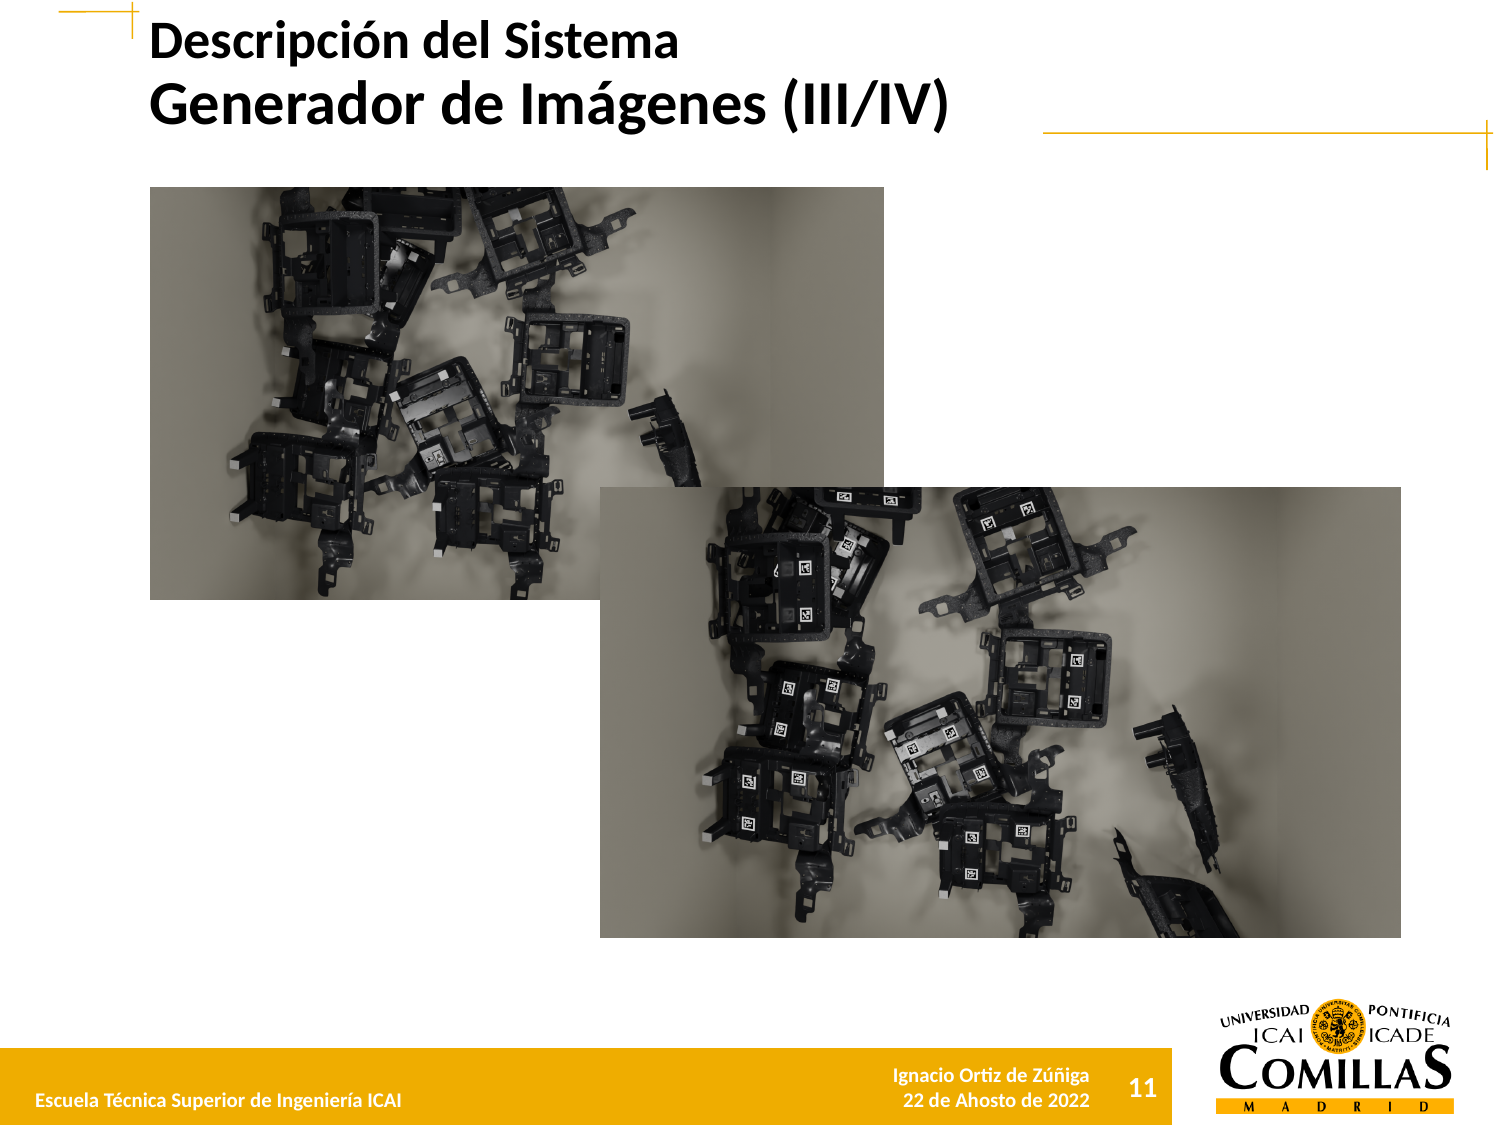

# Descripción del Sistema Generador de Imágenes (III/IV)